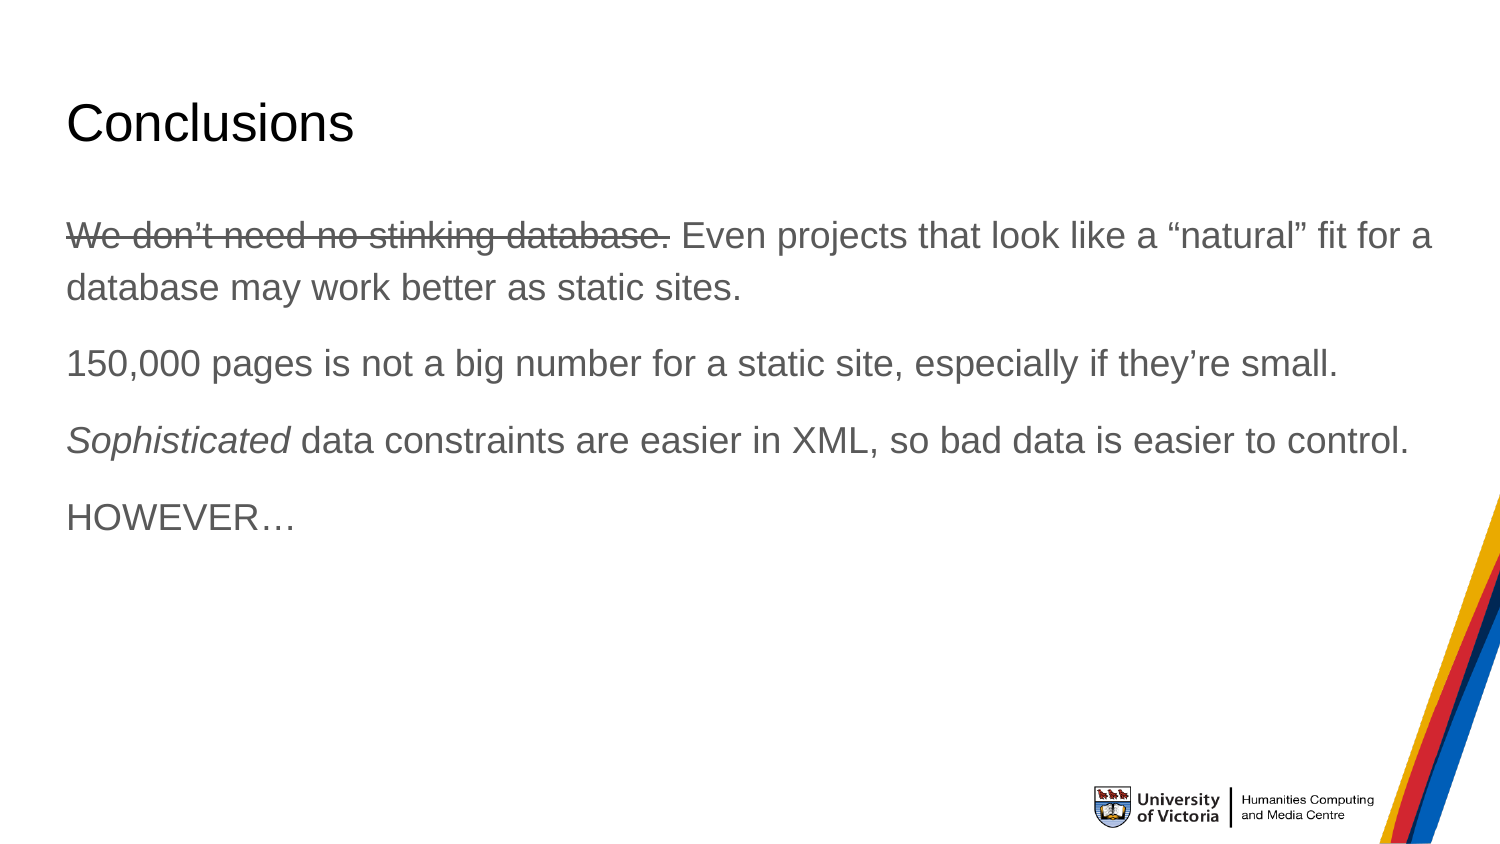

# Conclusions
We don’t need no stinking database. Even projects that look like a “natural” fit for a database may work better as static sites.
150,000 pages is not a big number for a static site, especially if they’re small.
Sophisticated data constraints are easier in XML, so bad data is easier to control.
HOWEVER…